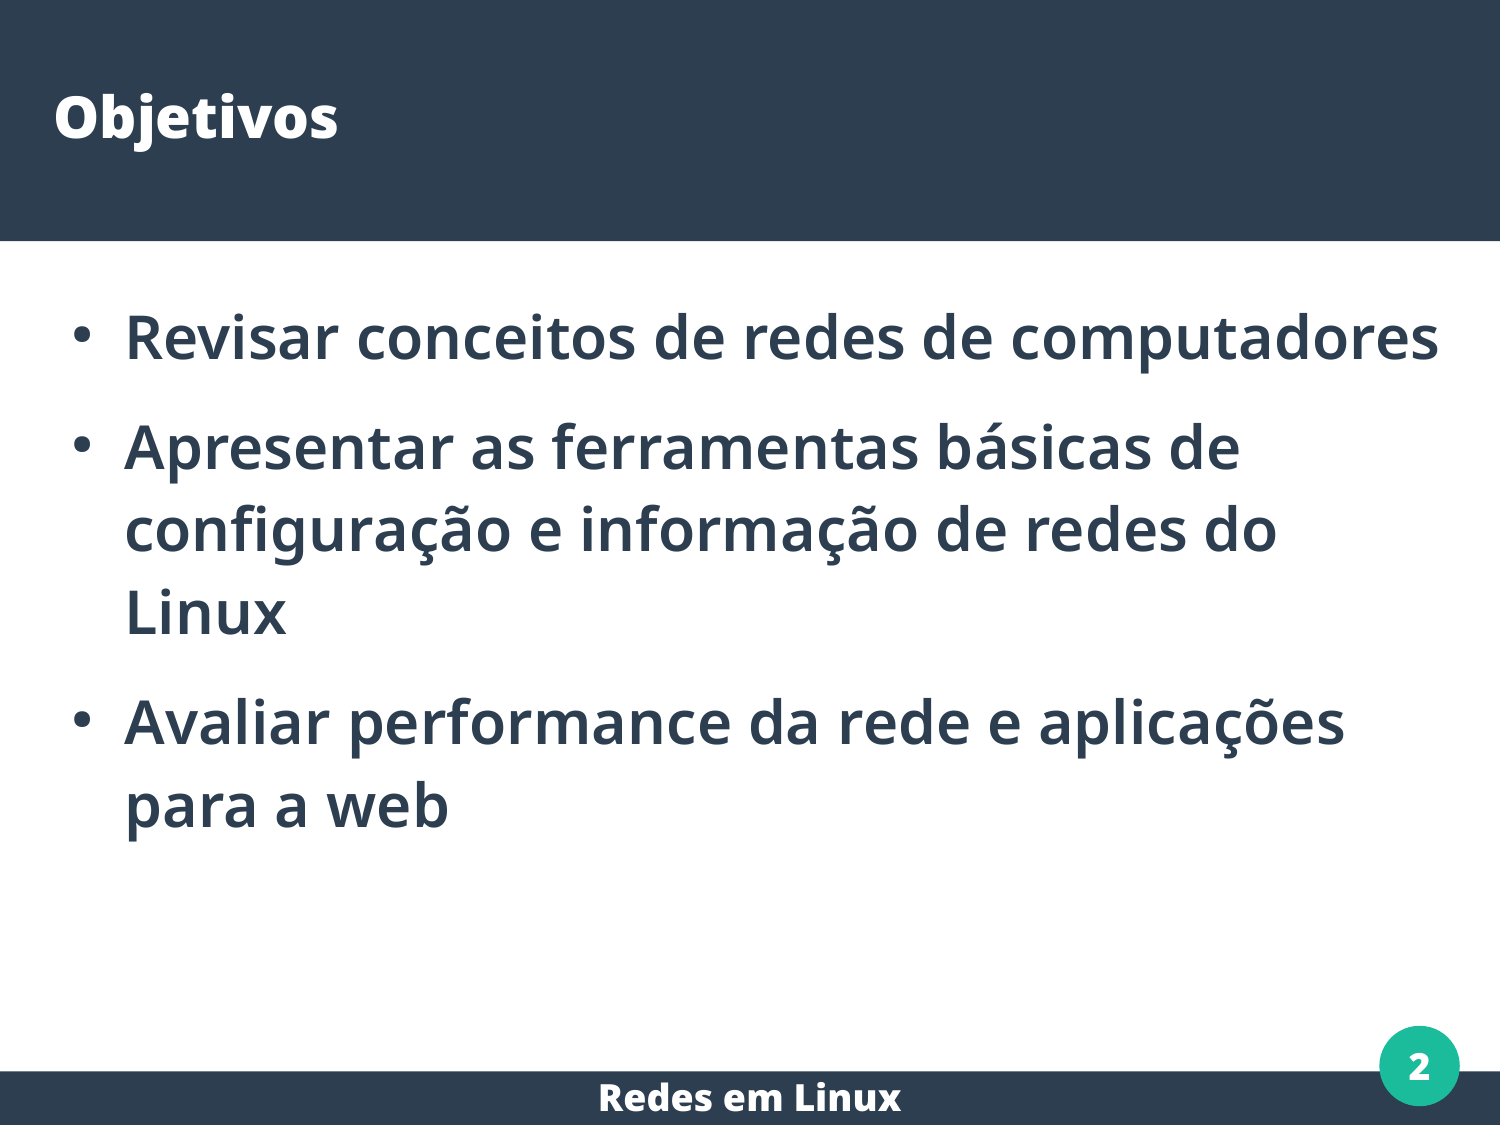

# Objetivos
Revisar conceitos de redes de computadores
Apresentar as ferramentas básicas de configuração e informação de redes do Linux
Avaliar performance da rede e aplicações para a web
2
Redes em Linux